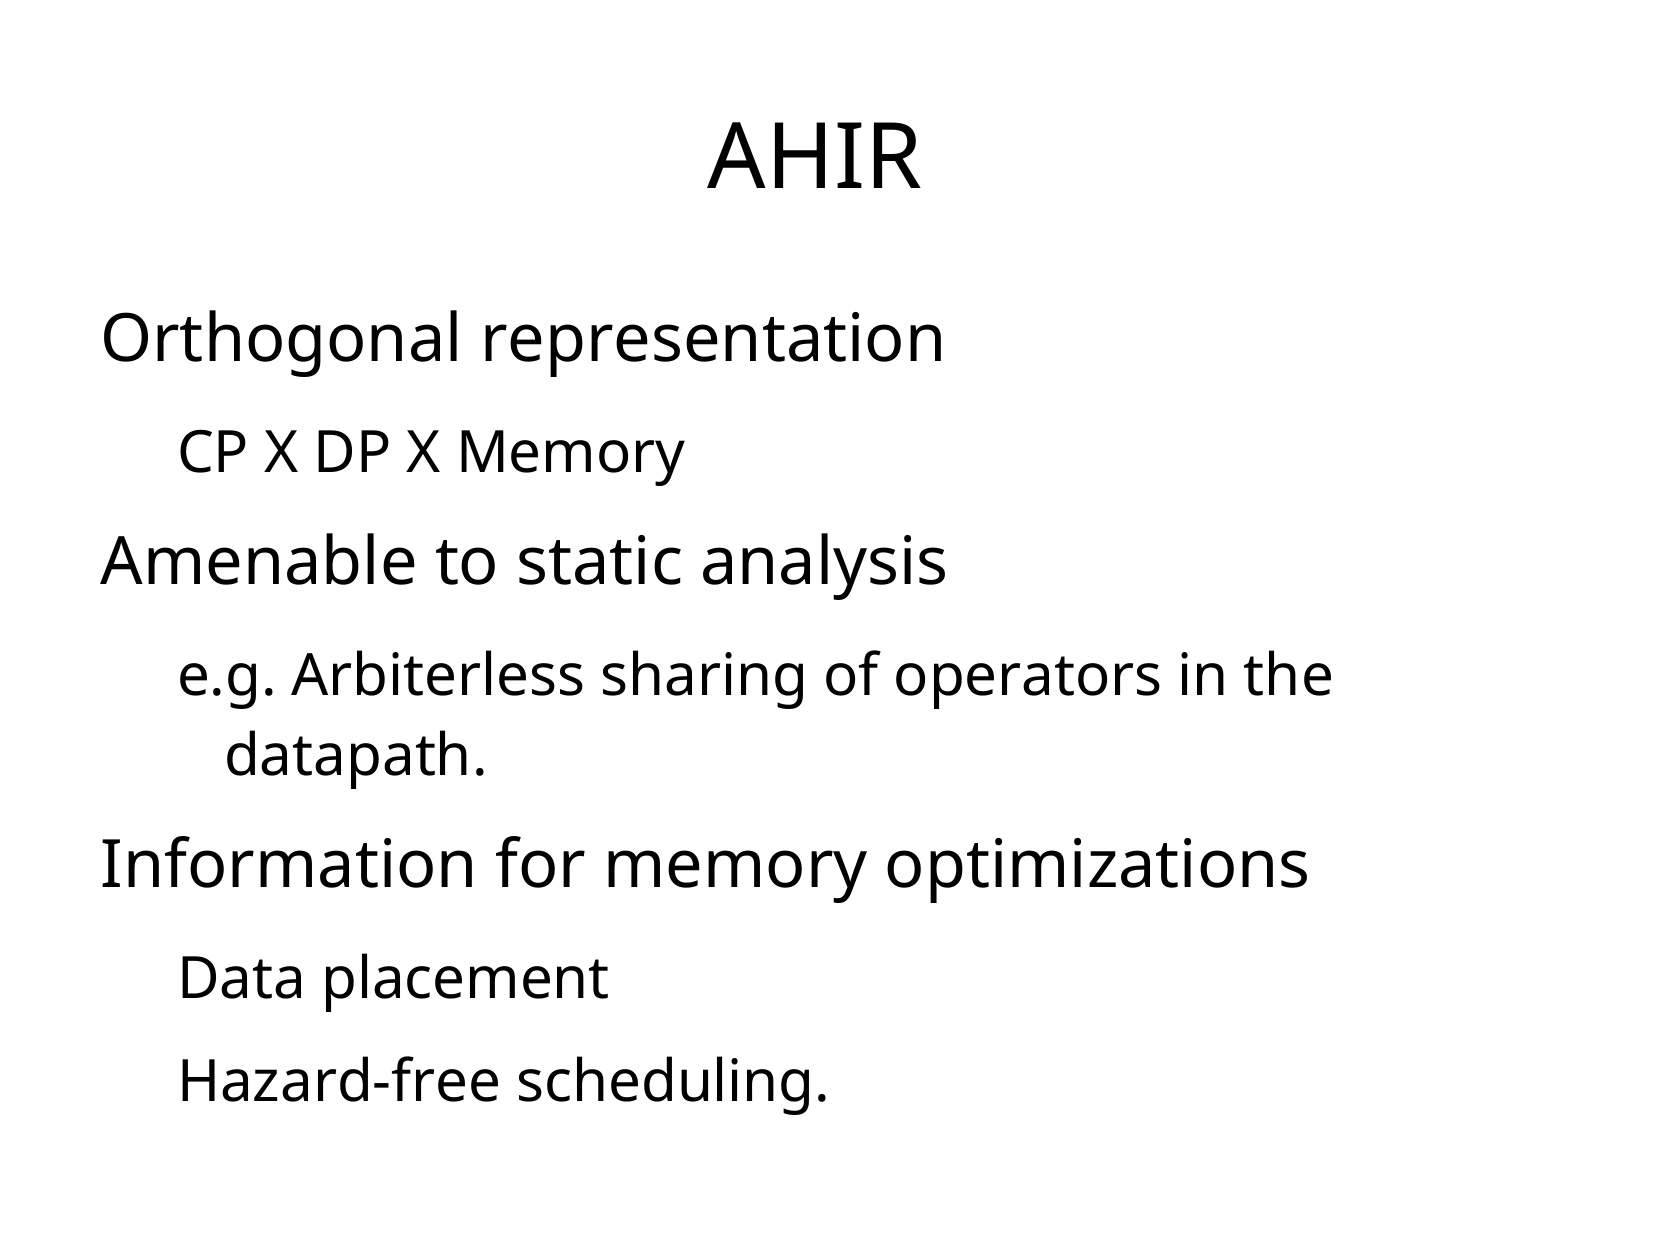

# AHIR
Orthogonal representation
CP X DP X Memory
Amenable to static analysis
e.g. Arbiterless sharing of operators in the datapath.
Information for memory optimizations
Data placement
Hazard-free scheduling.